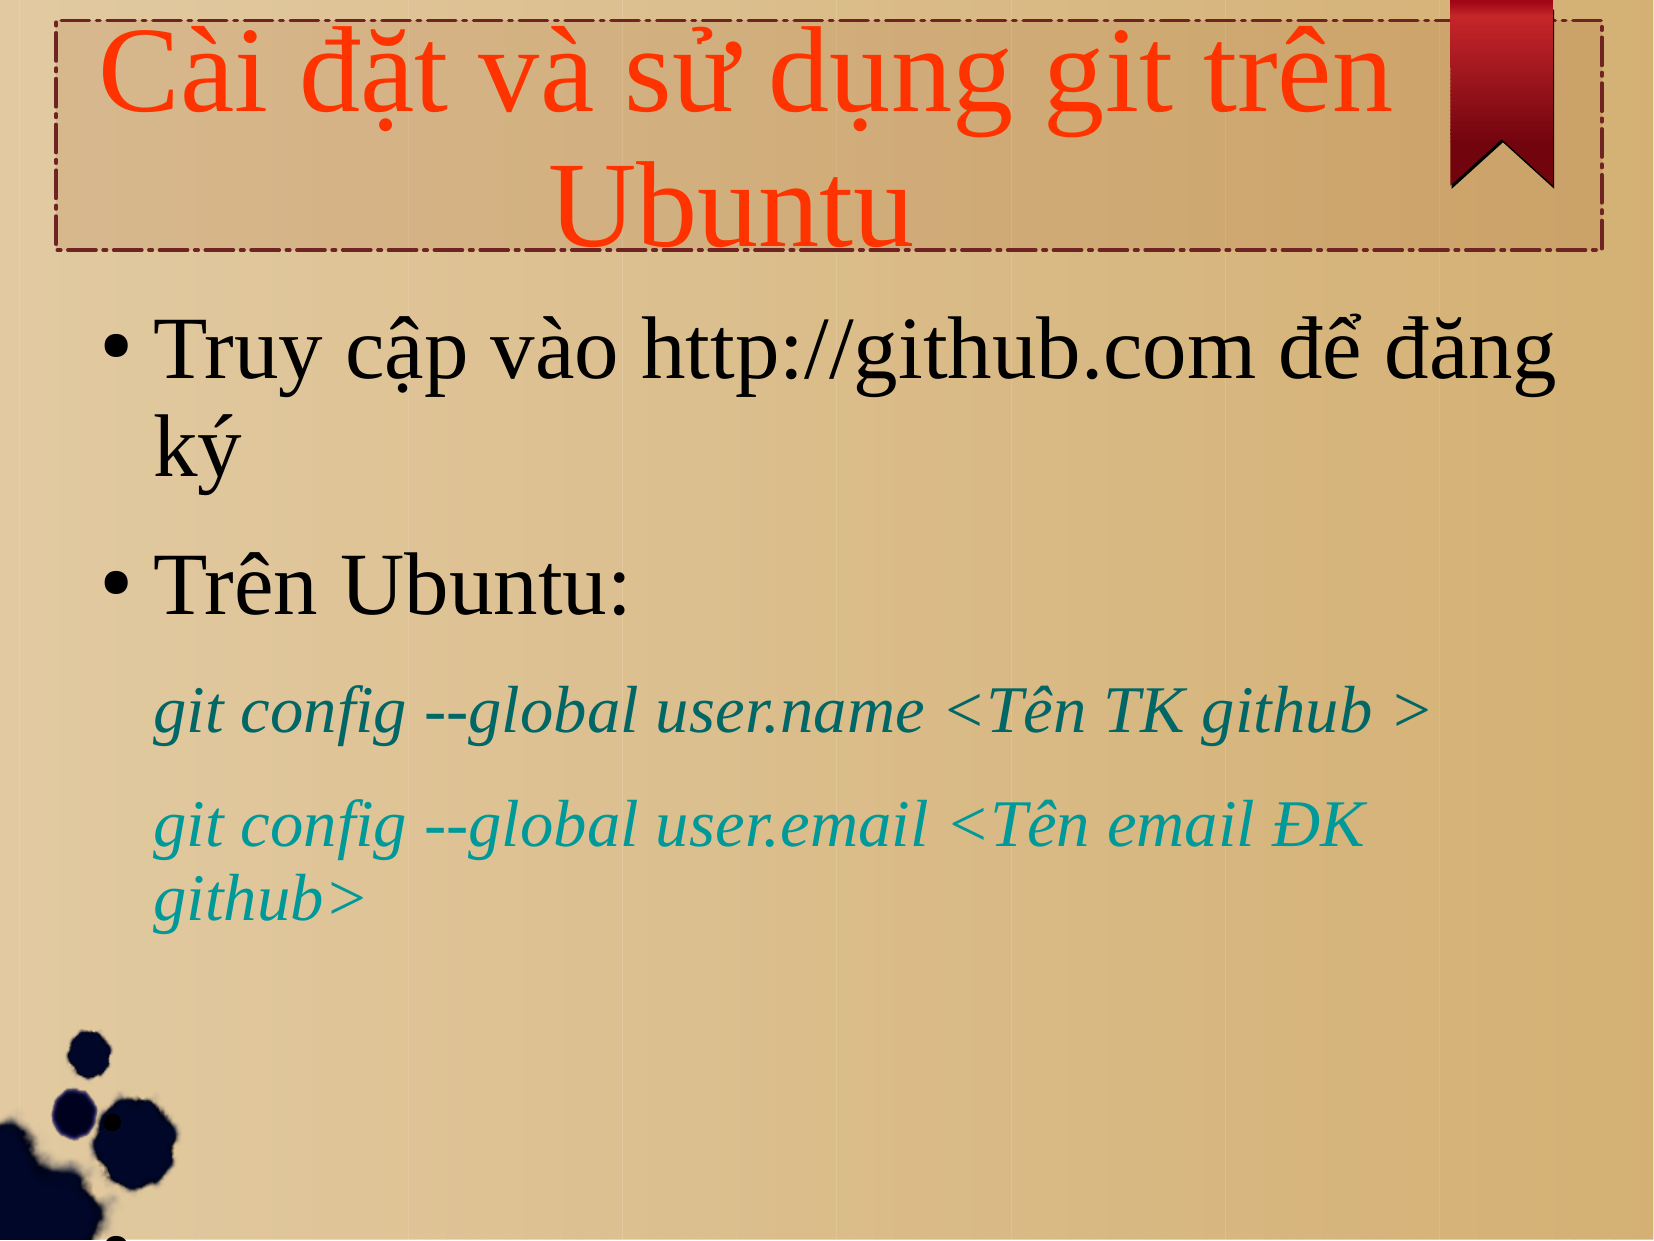

# Cài đặt và sử dụng git trên Ubuntu
Truy cập vào http://github.com để đăng ký
Trên Ubuntu:
git config --global user.name <Tên TK github >
git config --global user.email <Tên email ĐK github>